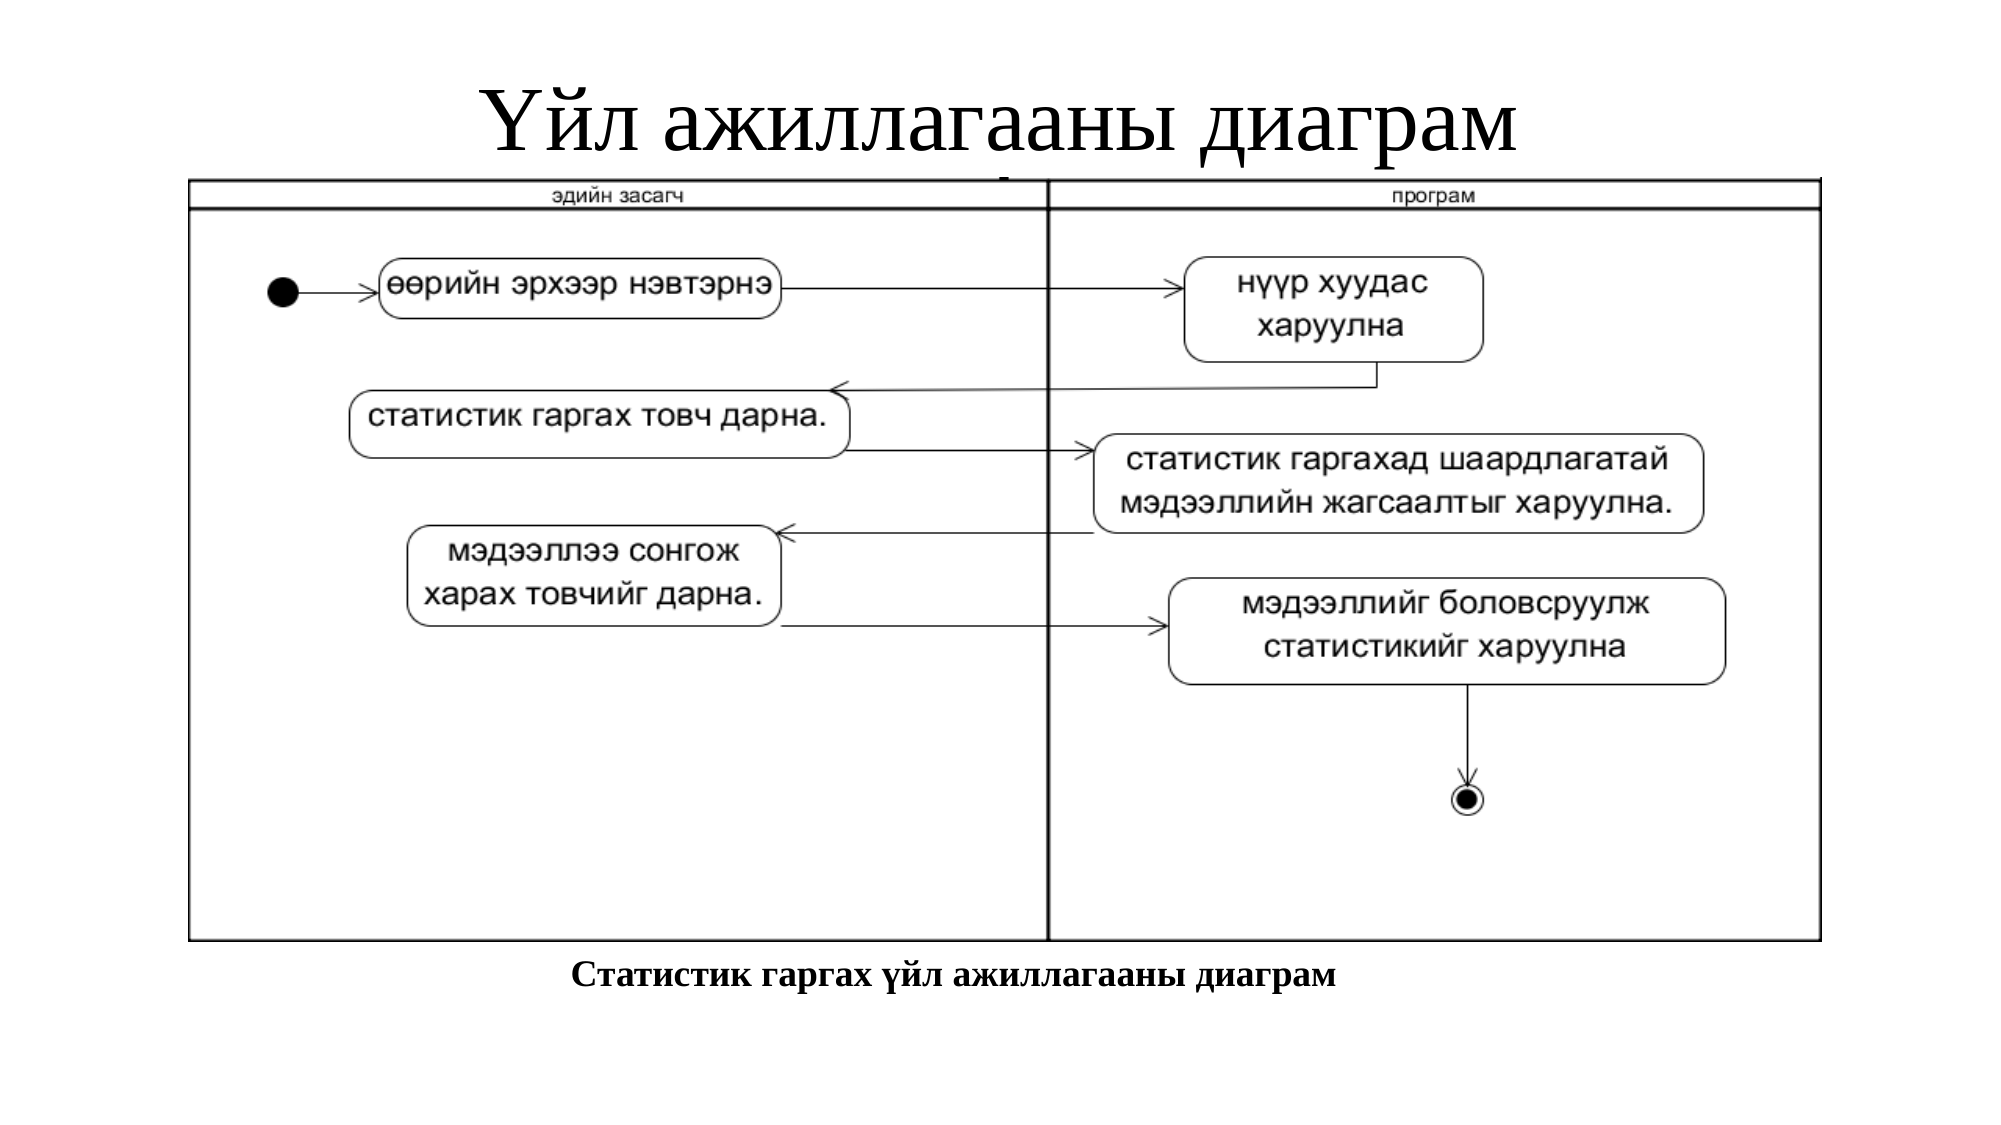

Үйл ажиллагааны диаграм
Статистик гаргах үйл ажиллагааны диаграм